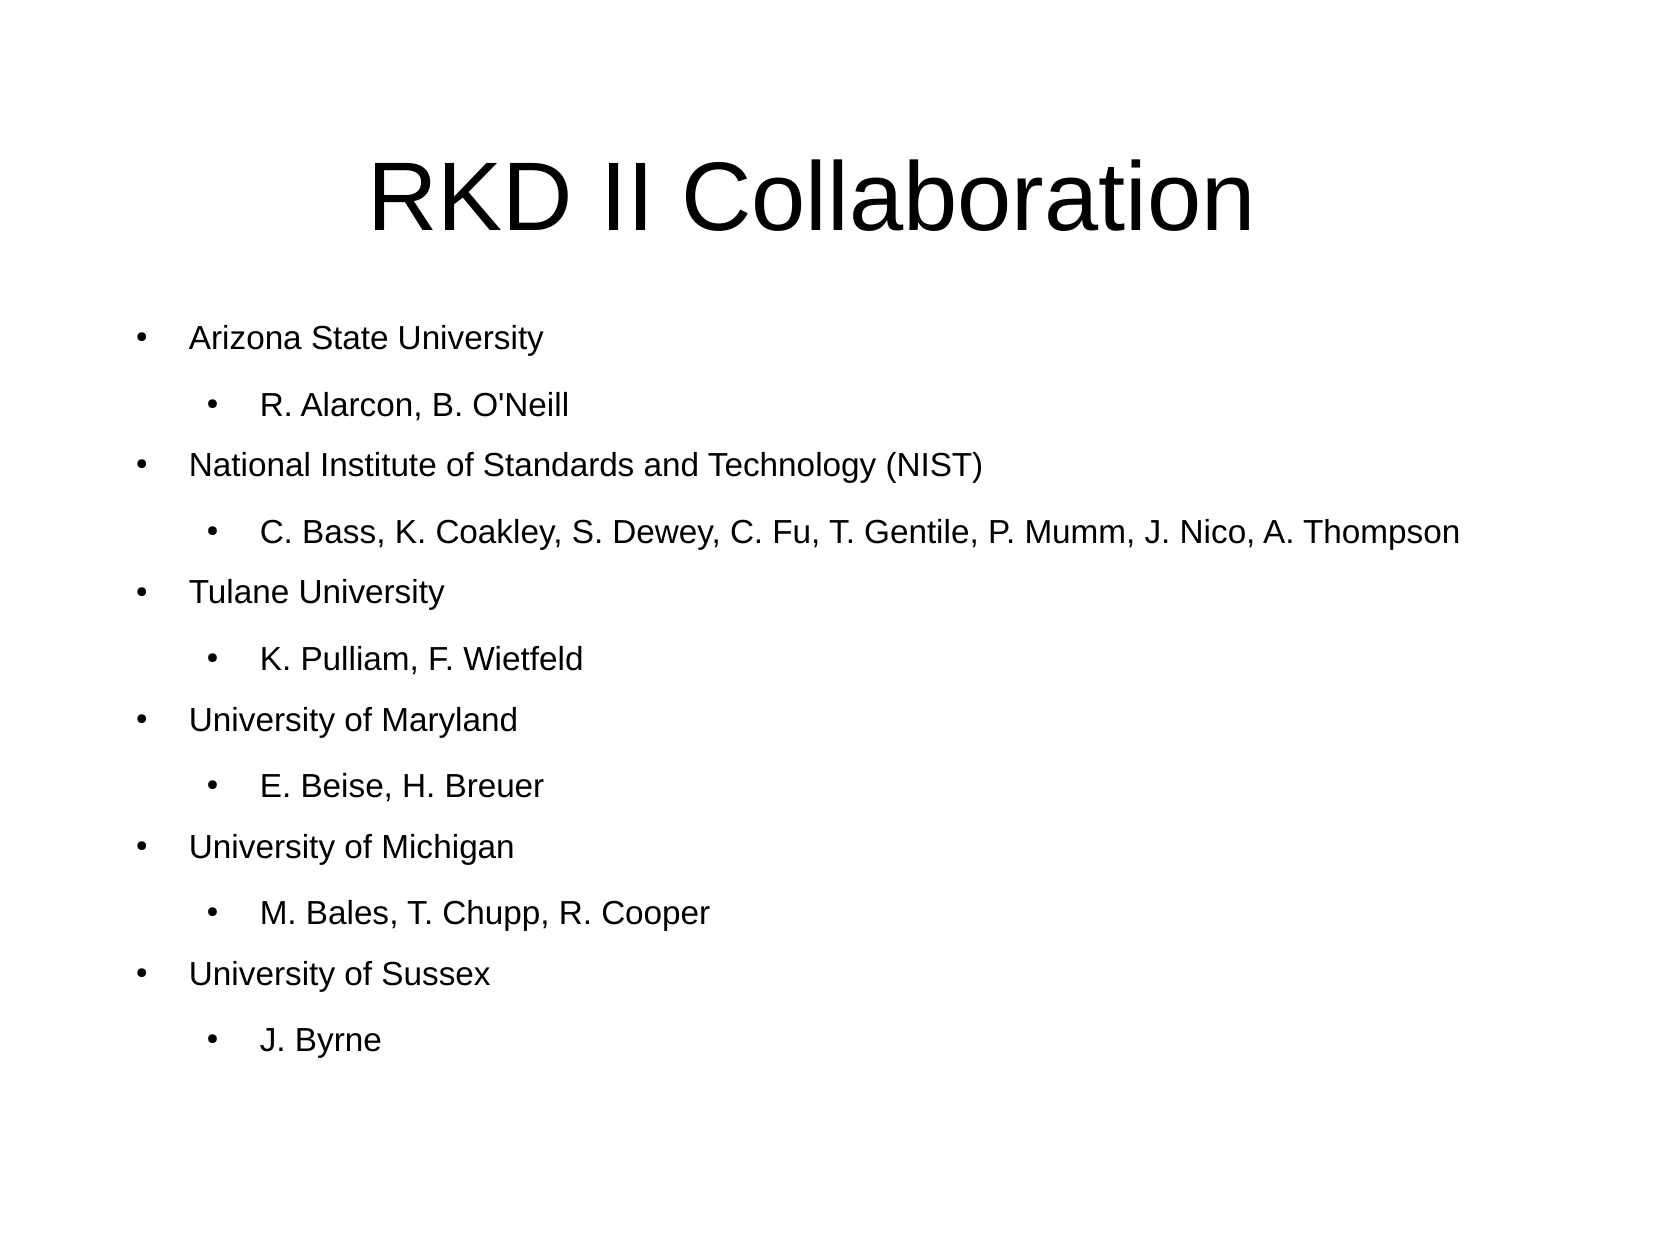

# RKD II Collaboration
Arizona State University
R. Alarcon, B. O'Neill
National Institute of Standards and Technology (NIST)
C. Bass, K. Coakley, S. Dewey, C. Fu, T. Gentile, P. Mumm, J. Nico, A. Thompson
Tulane University
K. Pulliam, F. Wietfeld
University of Maryland
E. Beise, H. Breuer
University of Michigan
M. Bales, T. Chupp, R. Cooper
University of Sussex
J. Byrne